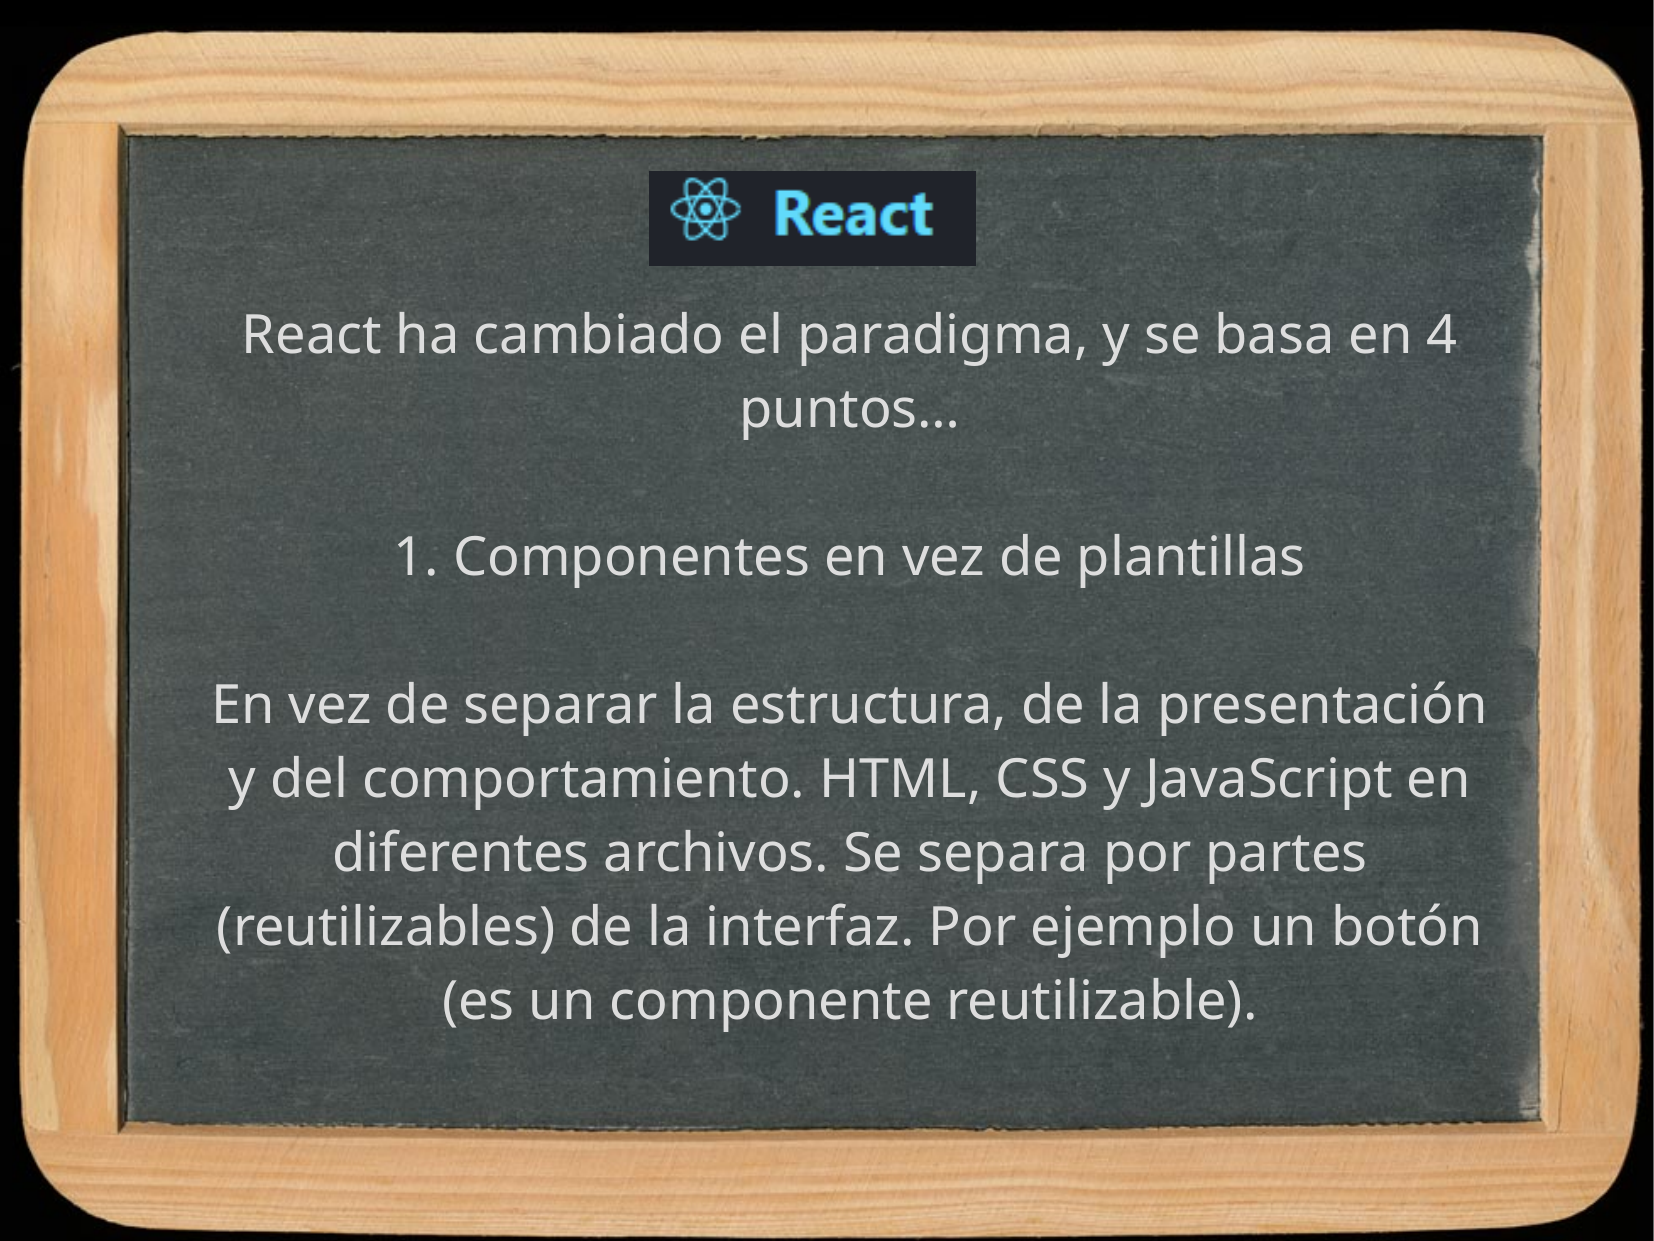

React ha cambiado el paradigma, y se basa en 4 puntos…
1. Componentes en vez de plantillas
En vez de separar la estructura, de la presentación y del comportamiento. HTML, CSS y JavaScript en diferentes archivos. Se separa por partes (reutilizables) de la interfaz. Por ejemplo un botón (es un componente reutilizable).